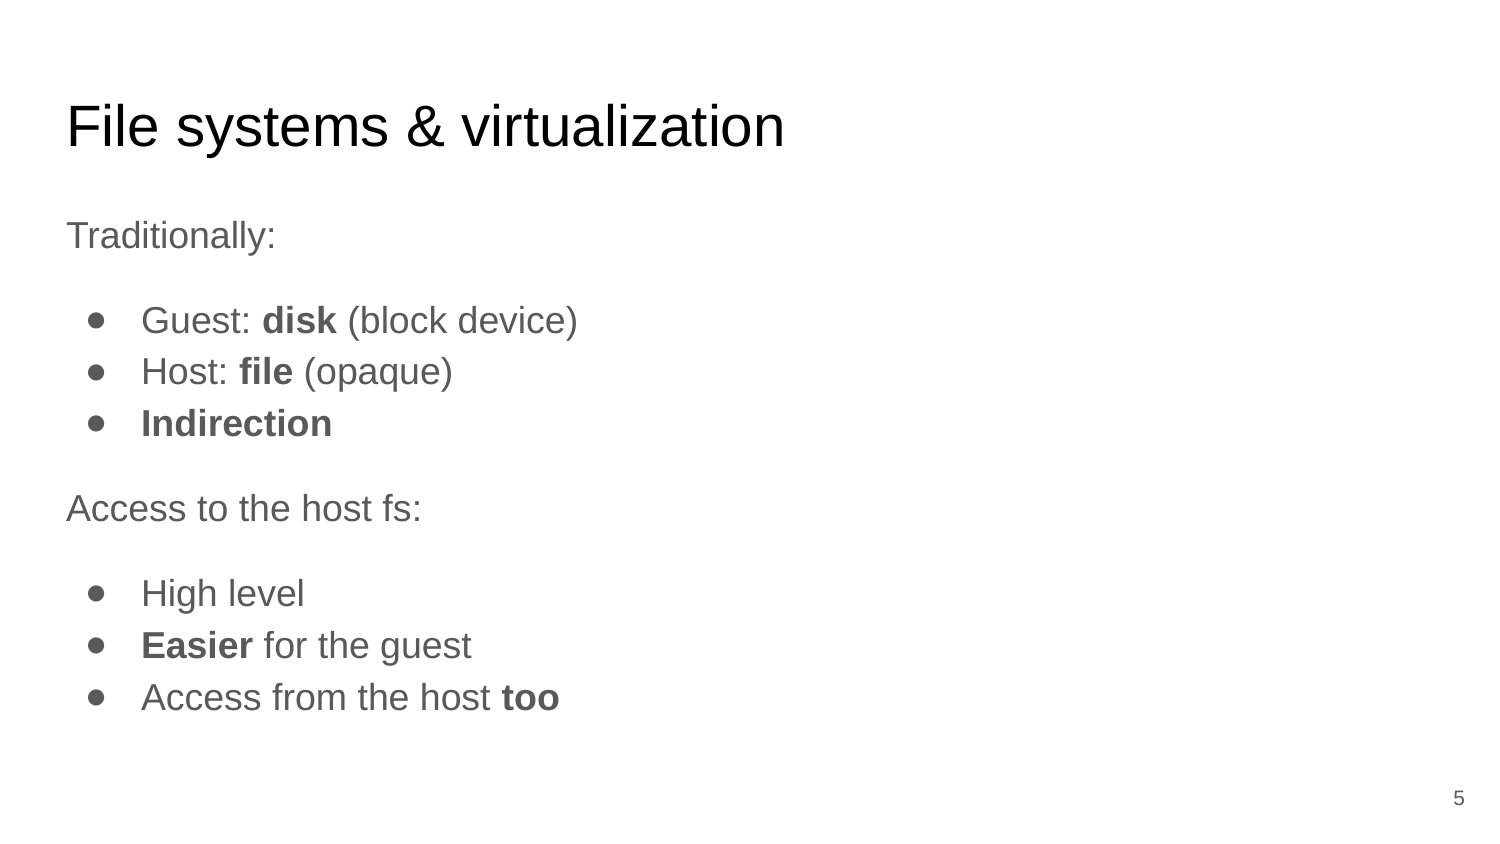

# File systems & virtualization
Traditionally:
Guest: disk (block device)
Host: file (opaque)
Indirection
Access to the host fs:
High level
Easier for the guest
Access from the host too